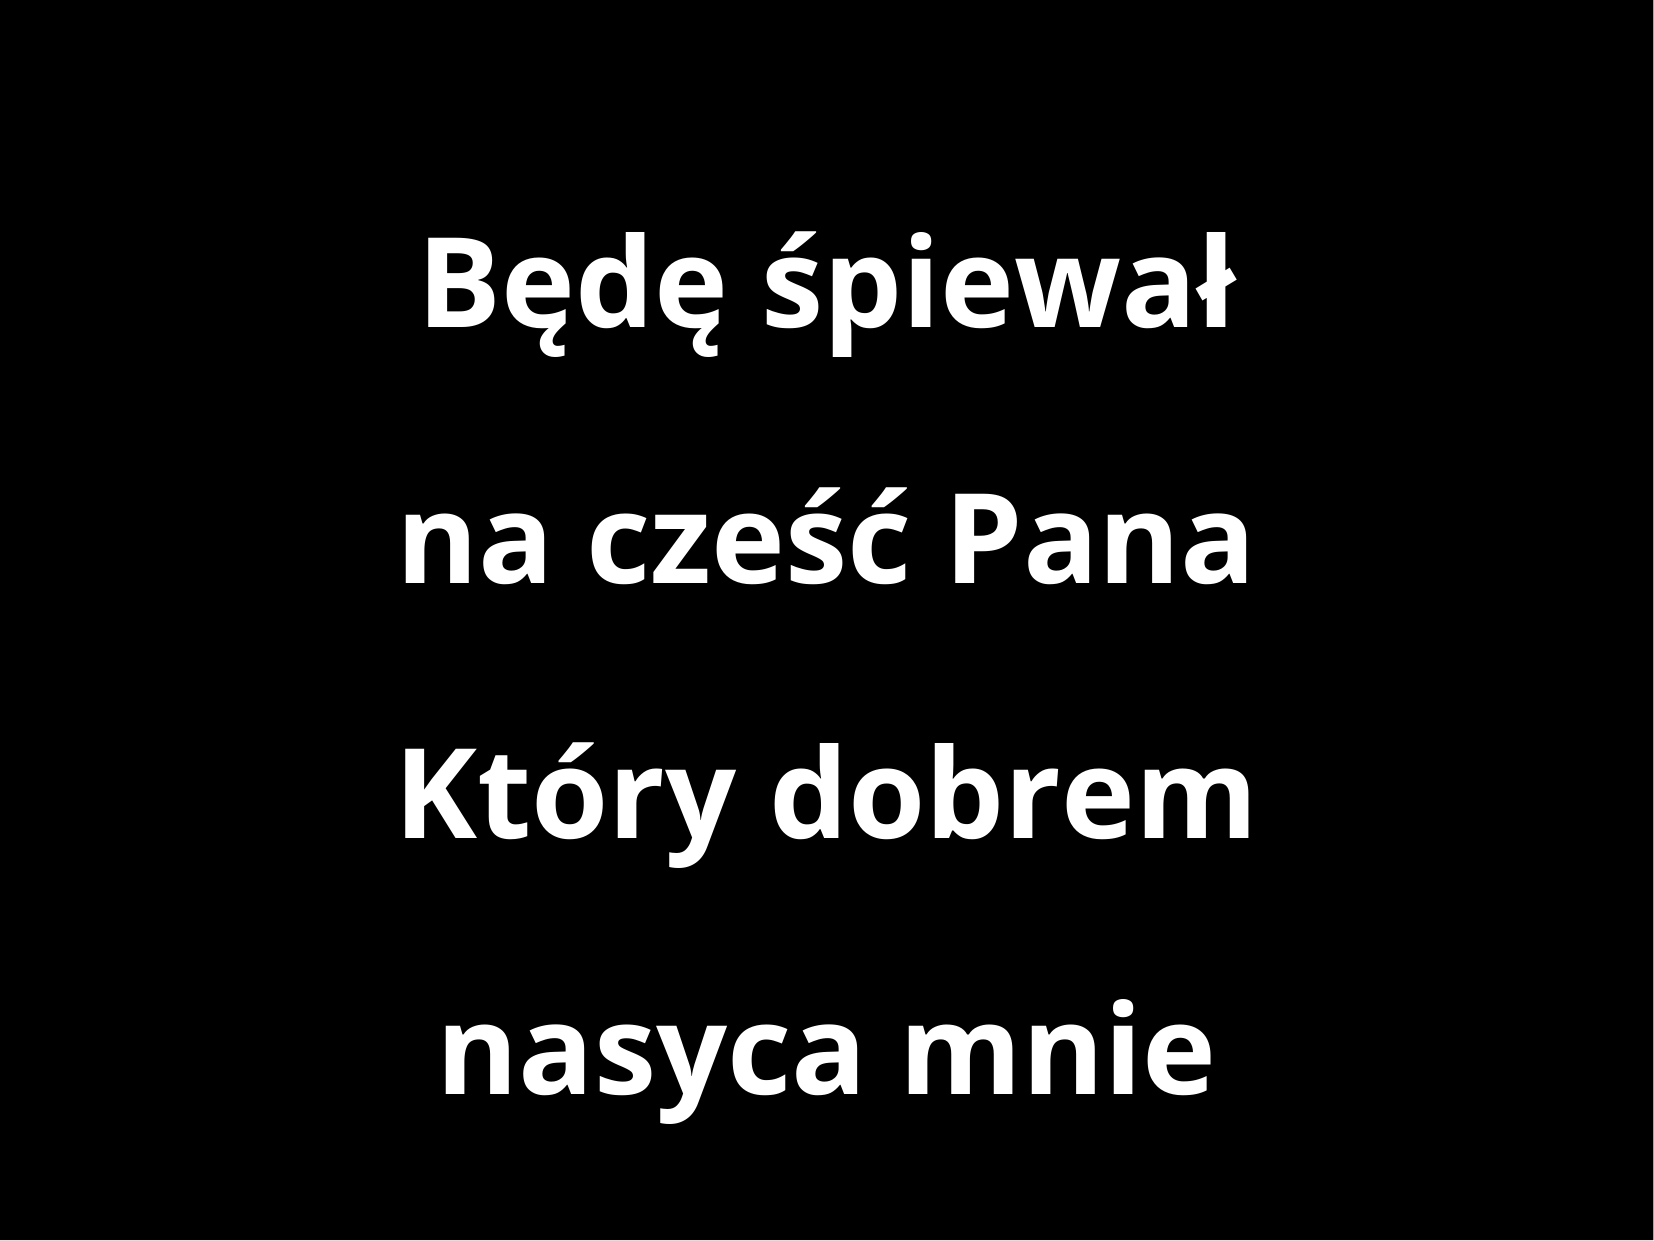

# Będę śpiewał na cześć Pana Który dobrem nasyca mnie